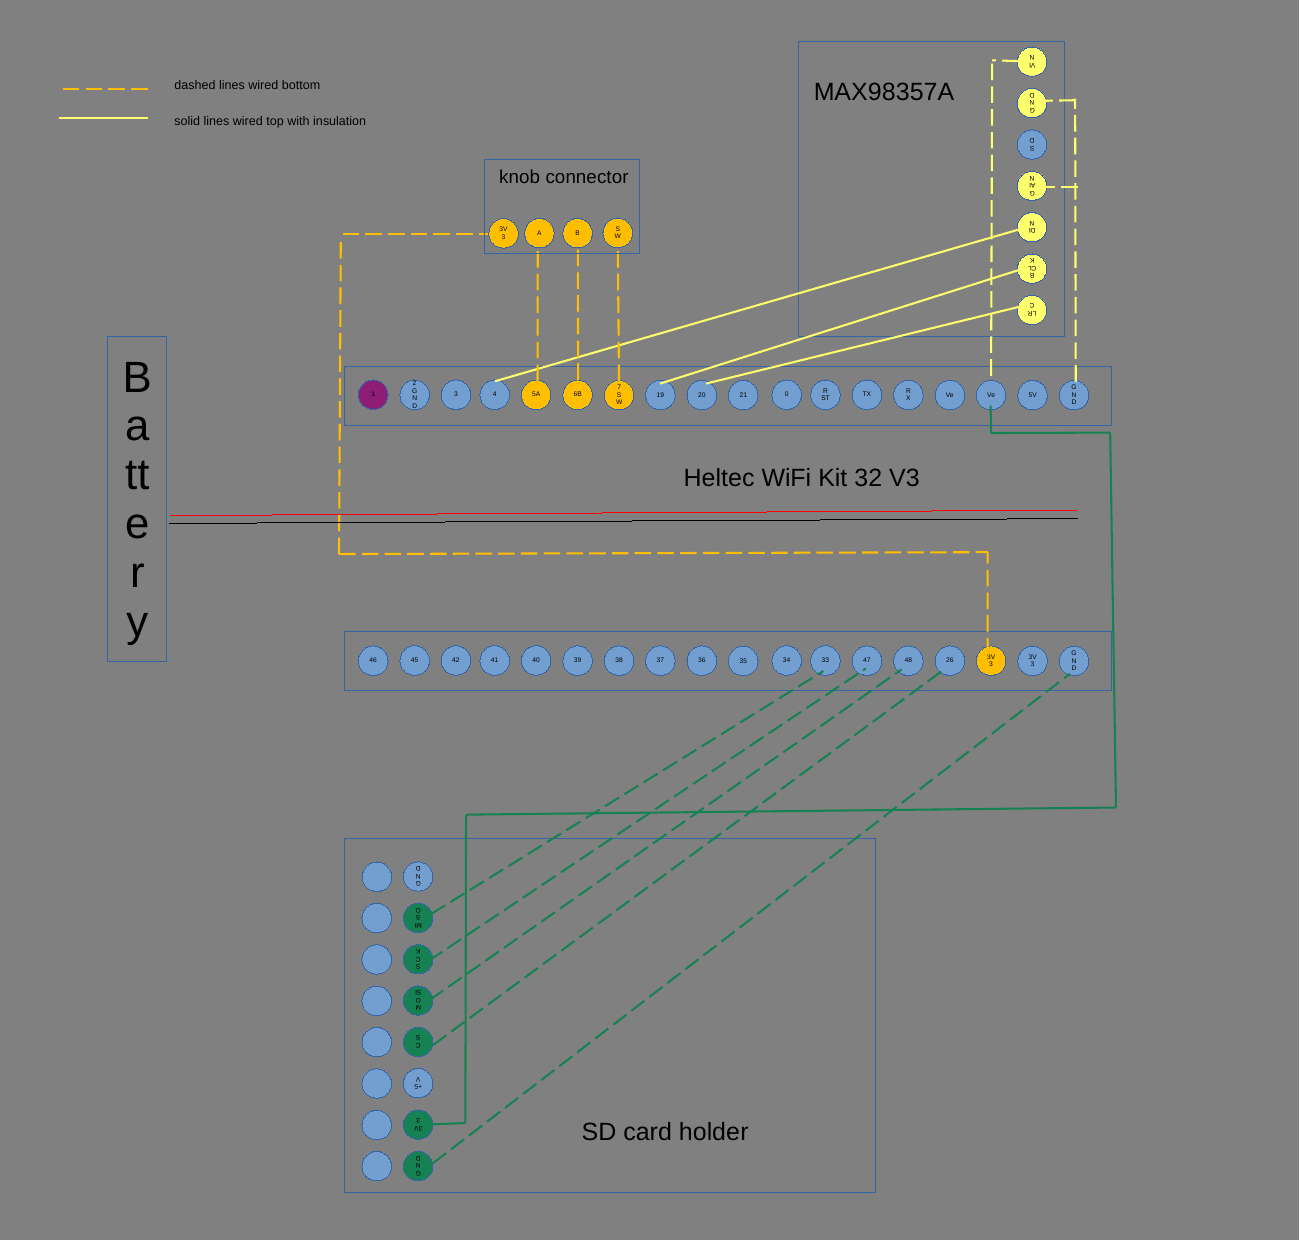

VIN
dashed lines wired bottom
MAX98357A
GND
solid lines wired top with insulation
SD
knob connector
GAIN
DIN
SW
A
B
3V3
BCLK
LRC
Battery
1
3
4
0
2
GND
5A
6B
RST
TX
7 SW
19
20
RX
Ve
Ve
21
5V
GND
Heltec WiFi Kit 32 V3
45
42
41
40
34
33
39
38
37
36
26
3V3
46
47
48
35
3V3
GND
GND
MISO
SCK
MOSI
CS
+5V
3V3
SD card holder
GND